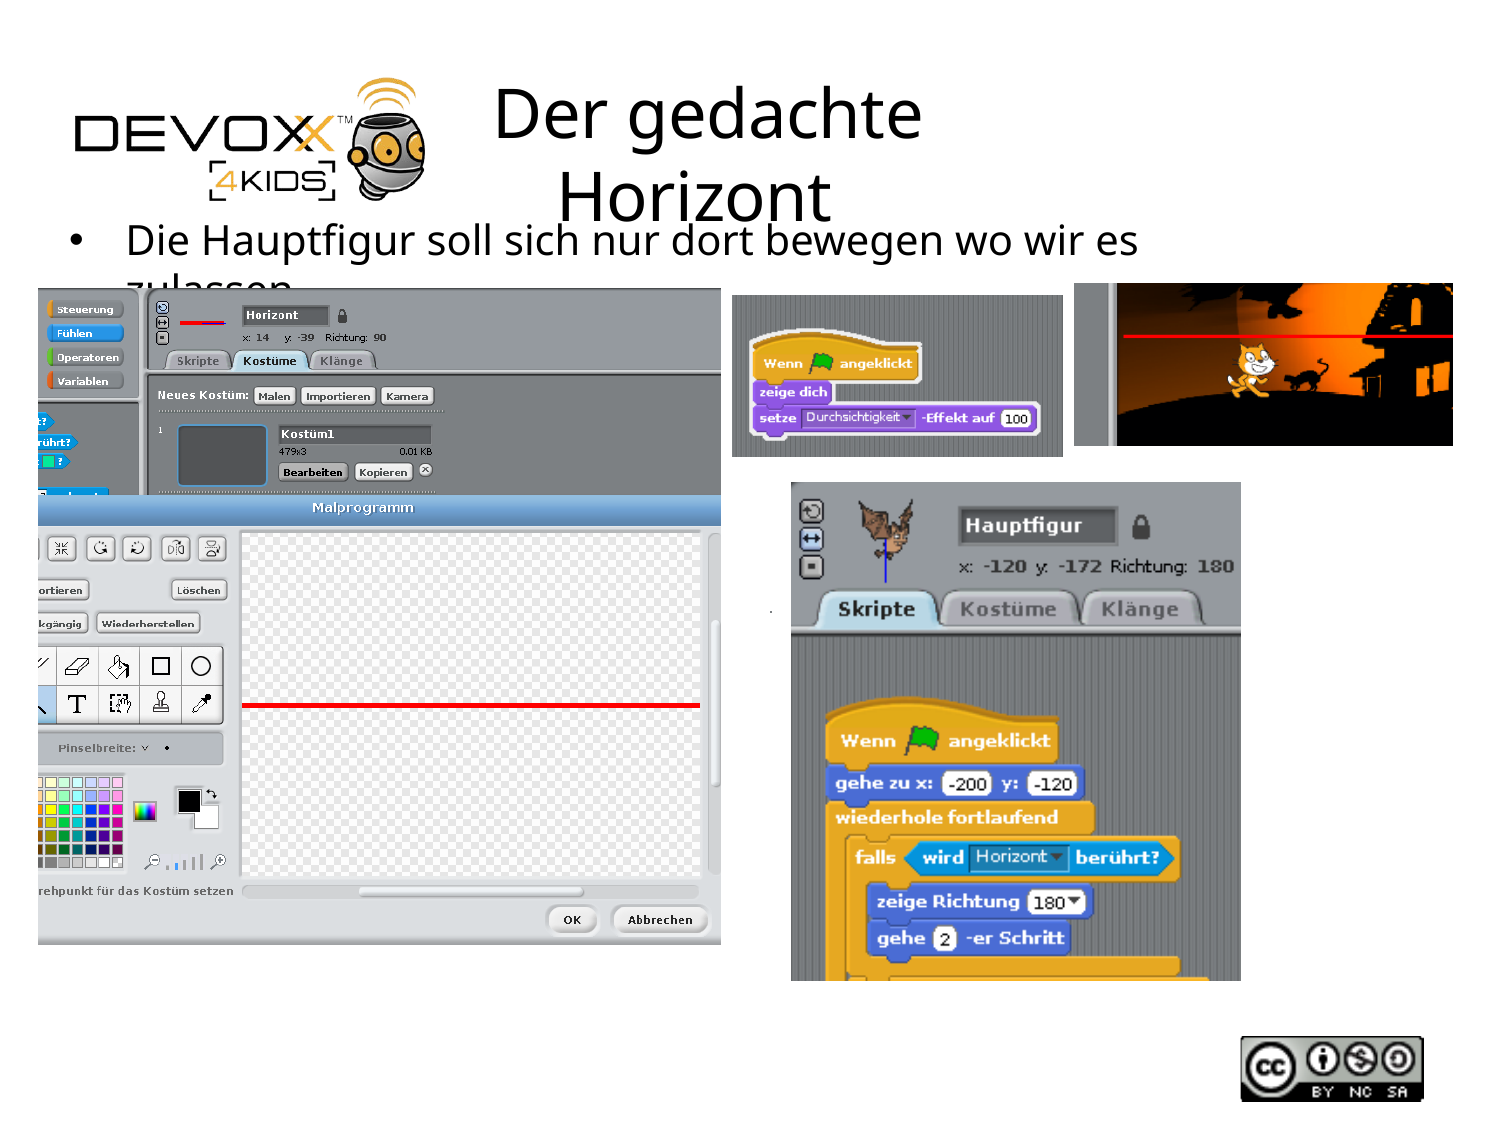

# Der gedachte Horizont
Die Hauptfigur soll sich nur dort bewegen wo wir es zulassen